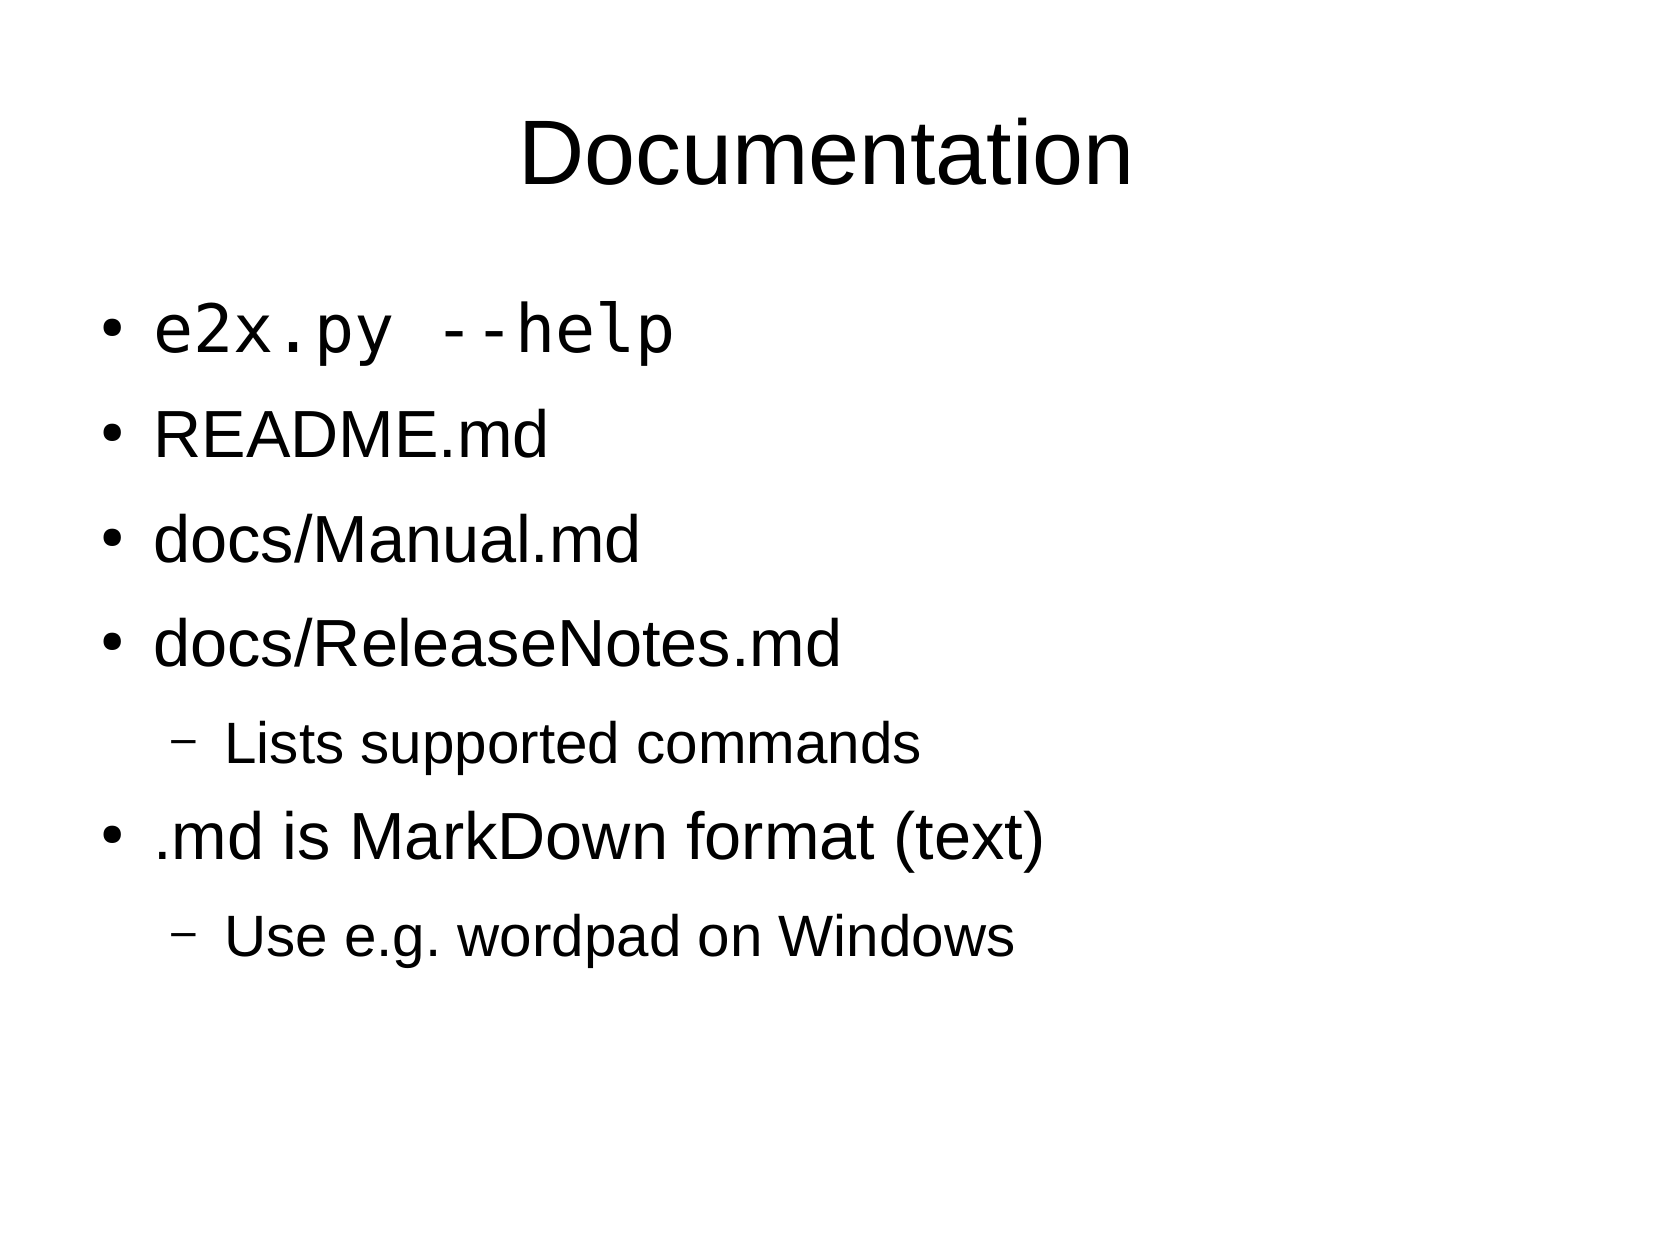

# Documentation
e2x.py --help
README.md
docs/Manual.md
docs/ReleaseNotes.md
Lists supported commands
.md is MarkDown format (text)
Use e.g. wordpad on Windows